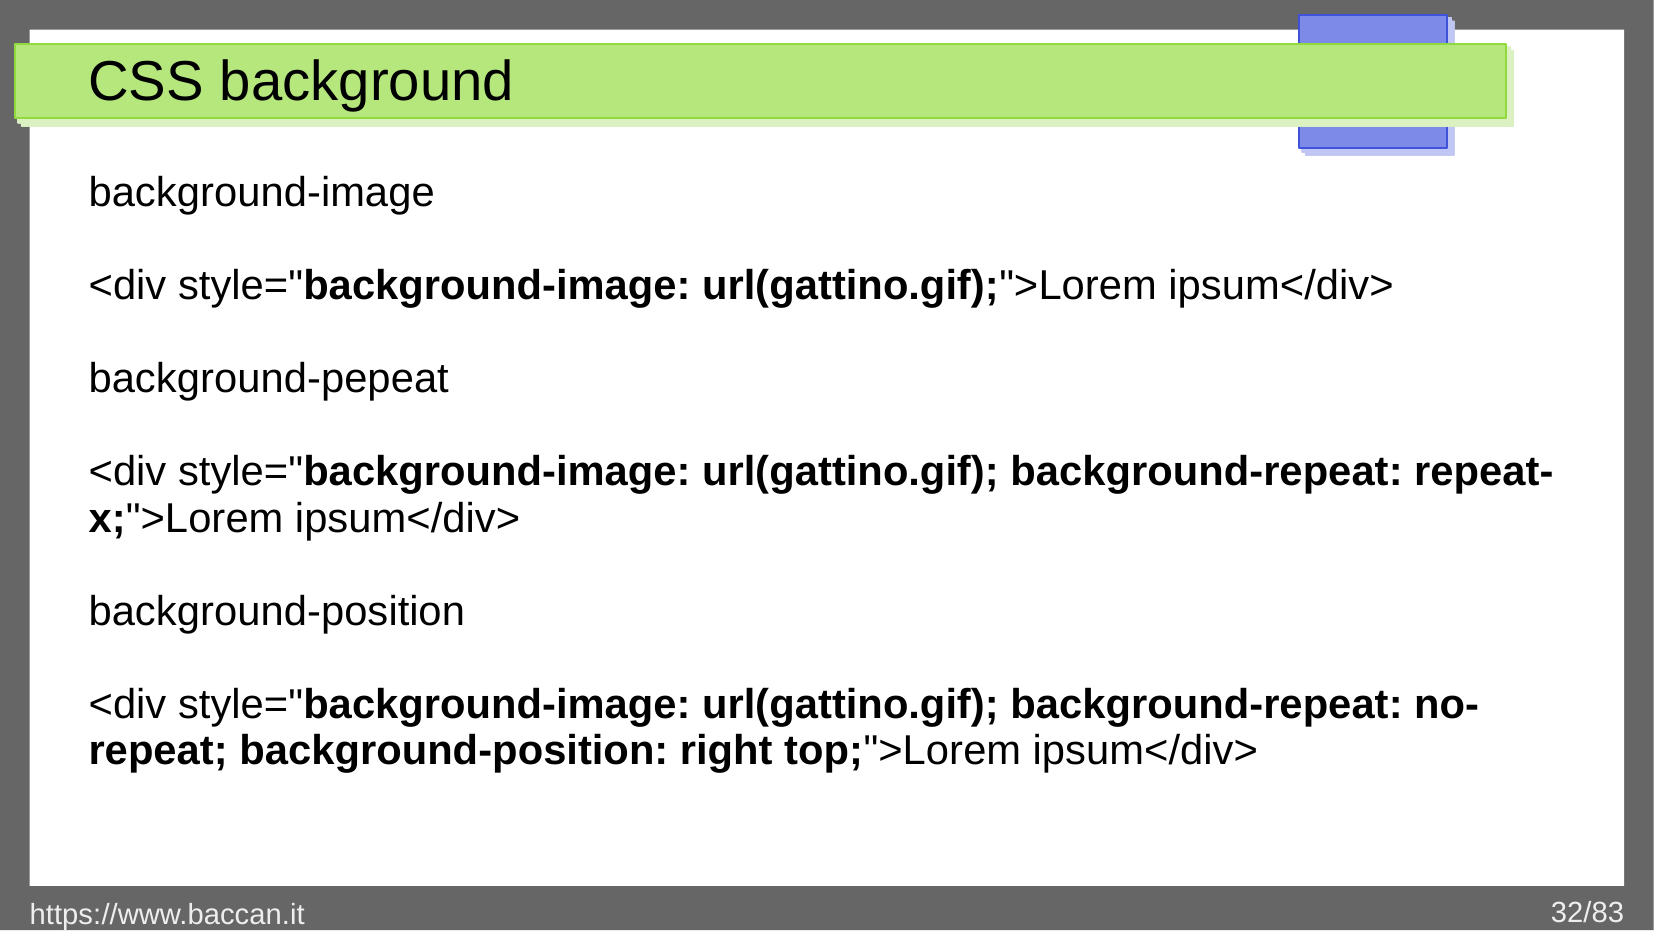

# CSS background
background-image
<div style="background-image: url(gattino.gif);">Lorem ipsum</div>
background-pepeat
<div style="background-image: url(gattino.gif); background-repeat: repeat-x;">Lorem ipsum</div>
background-position
<div style="background-image: url(gattino.gif); background-repeat: no-repeat; background-position: right top;">Lorem ipsum</div>
32
https://www.baccan.it